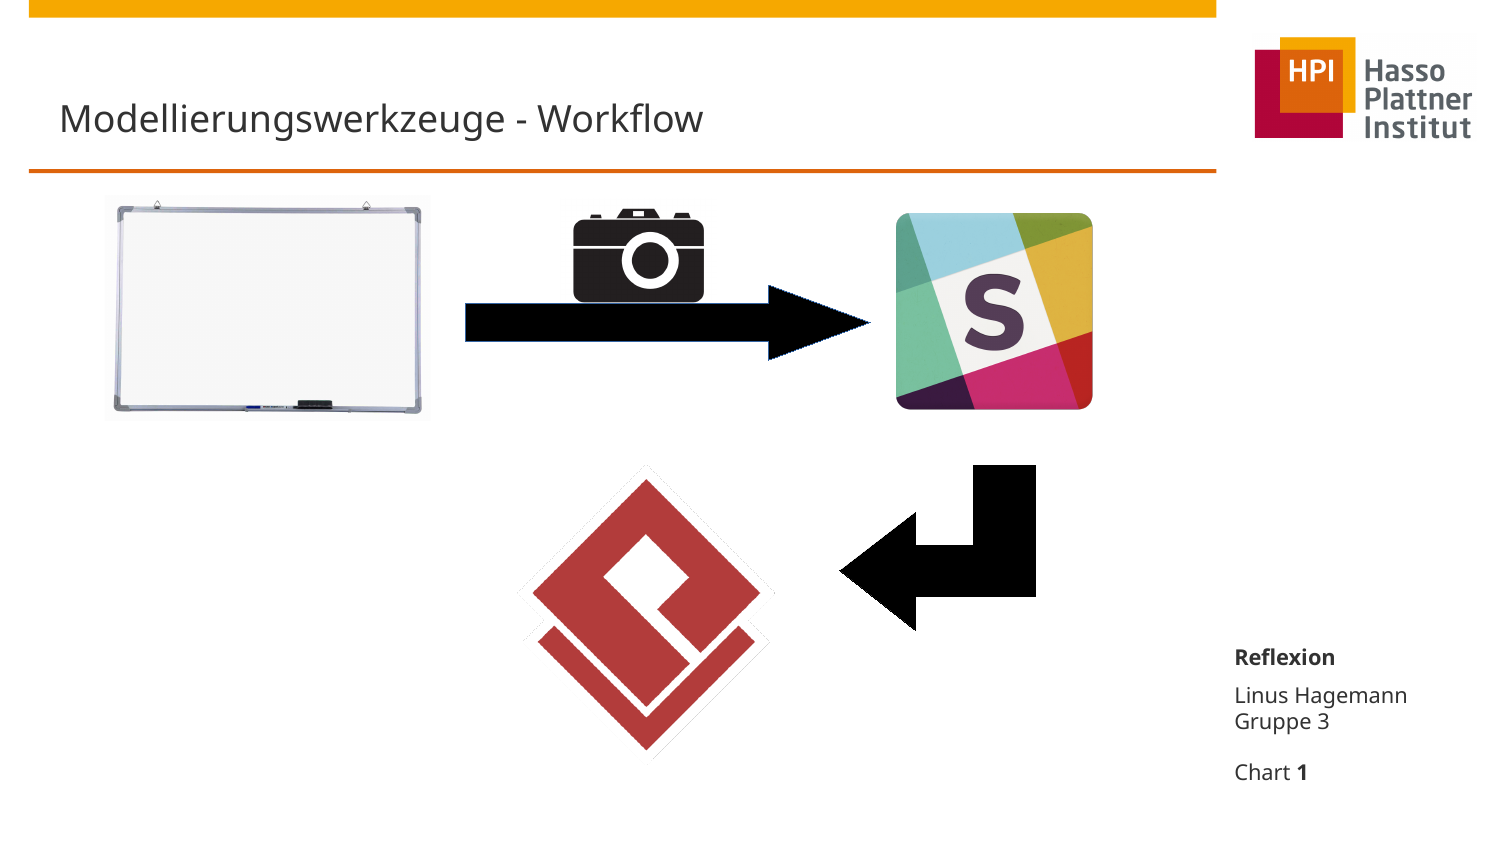

# Modellierungswerkzeuge - Workflow
Reflexion
Linus Hagemann
Gruppe 3
1